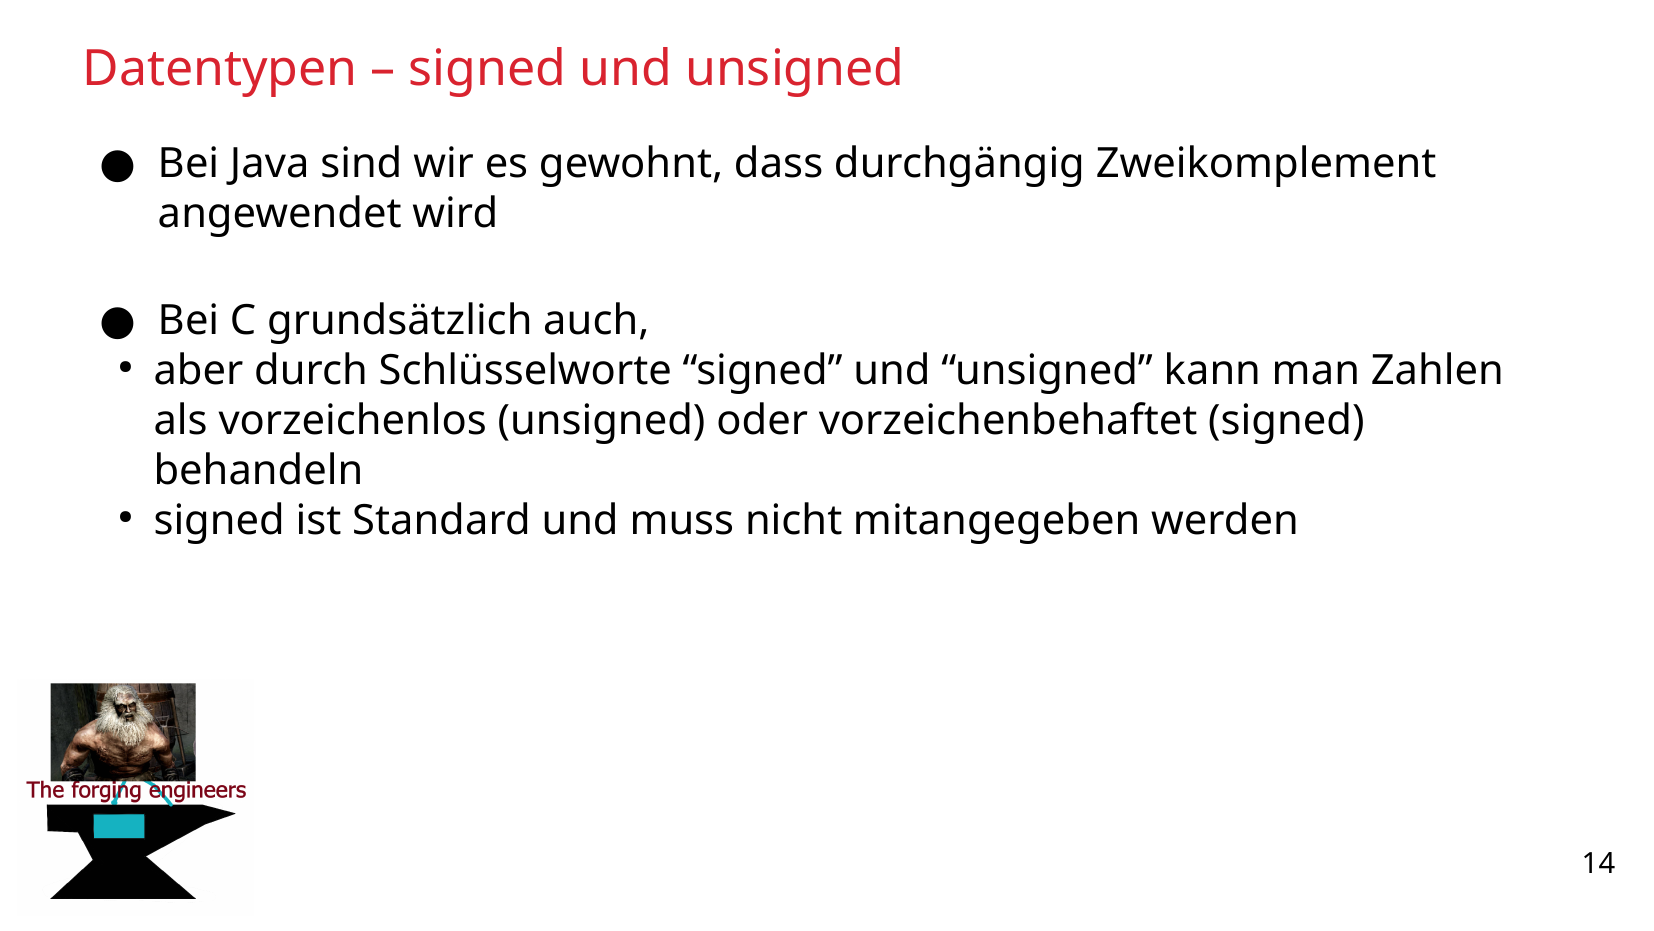

# Datentypen – signed und unsigned
Bei Java sind wir es gewohnt, dass durchgängig Zweikomplement angewendet wird
Bei C grundsätzlich auch,
aber durch Schlüsselworte “signed” und “unsigned” kann man Zahlen als vorzeichenlos (unsigned) oder vorzeichenbehaftet (signed) behandeln
signed ist Standard und muss nicht mitangegeben werden